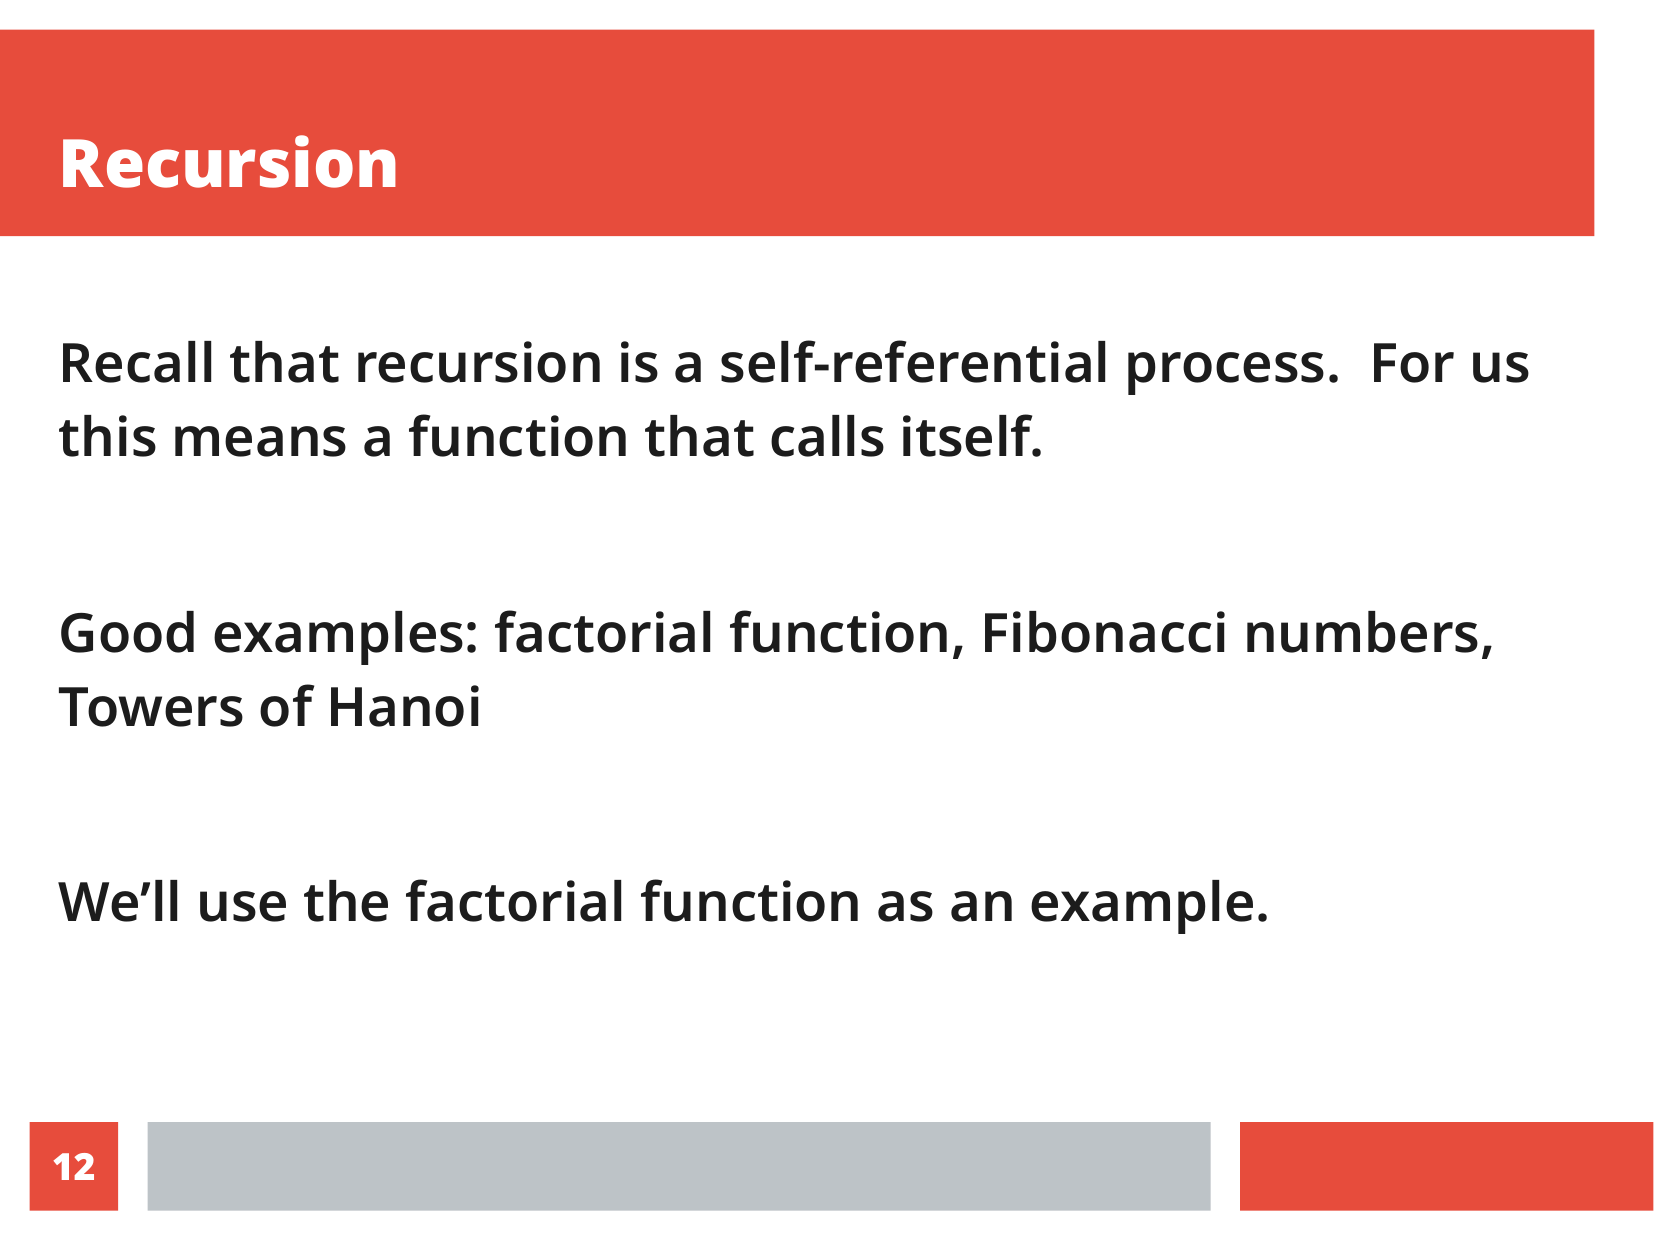

# Recursion
Recall that recursion is a self-referential process. For us this means a function that calls itself.
Good examples: factorial function, Fibonacci numbers, Towers of Hanoi
We’ll use the factorial function as an example.
12